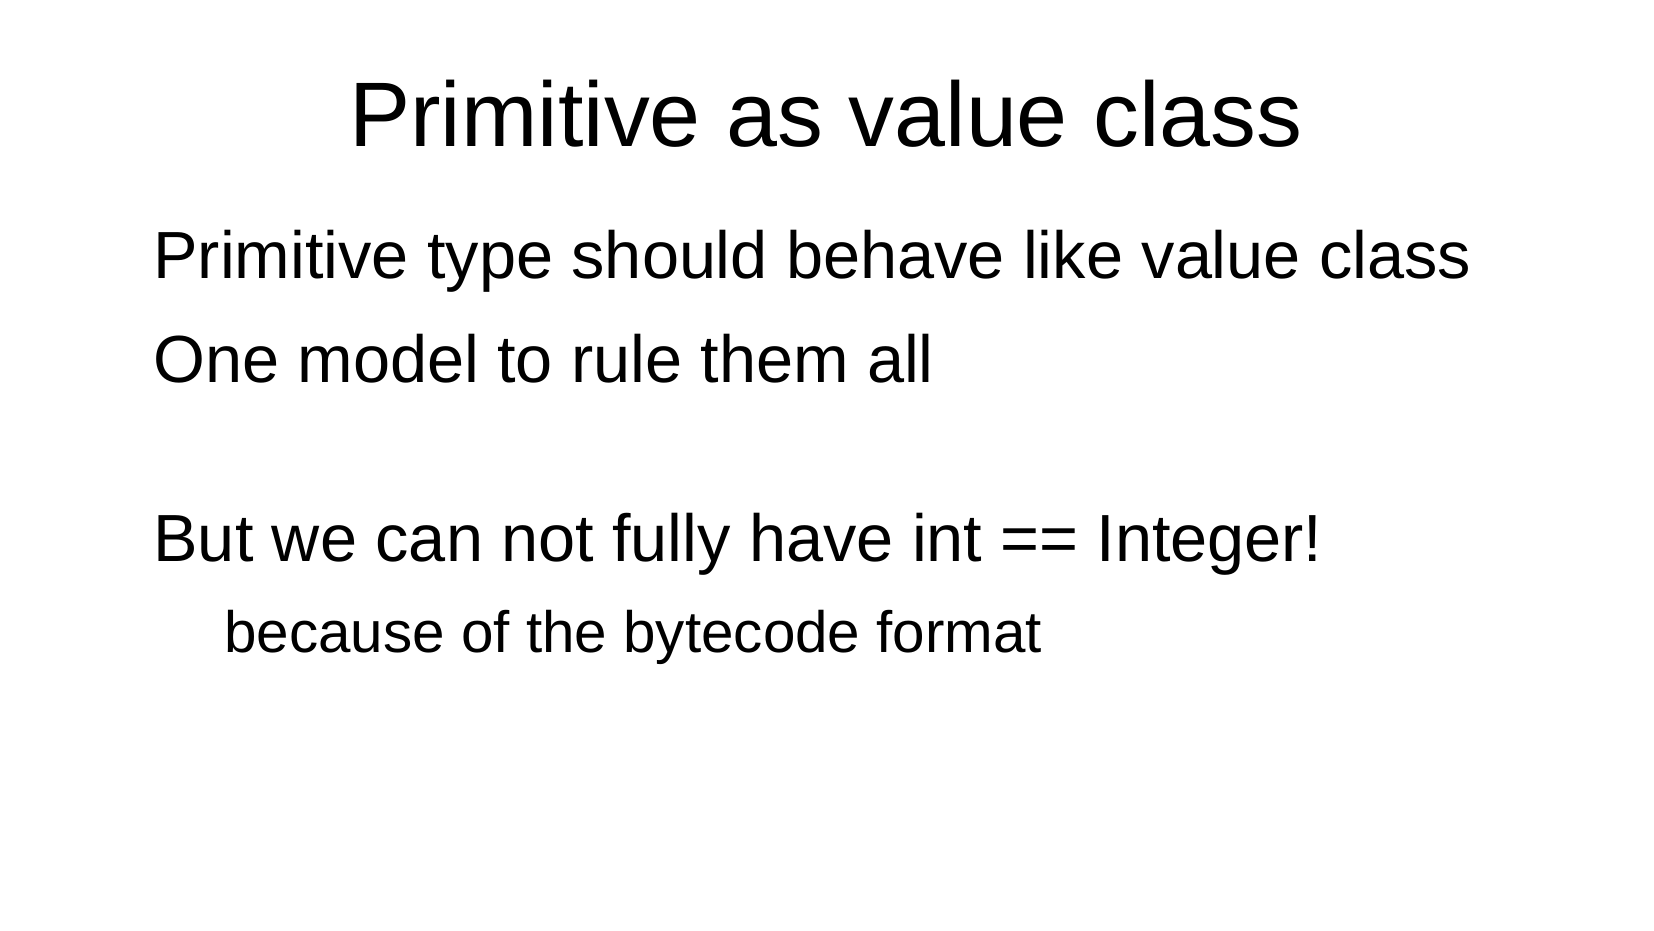

# Primitive as value class
Primitive type should behave like value class
One model to rule them all
But we can not fully have int == Integer!
because of the bytecode format